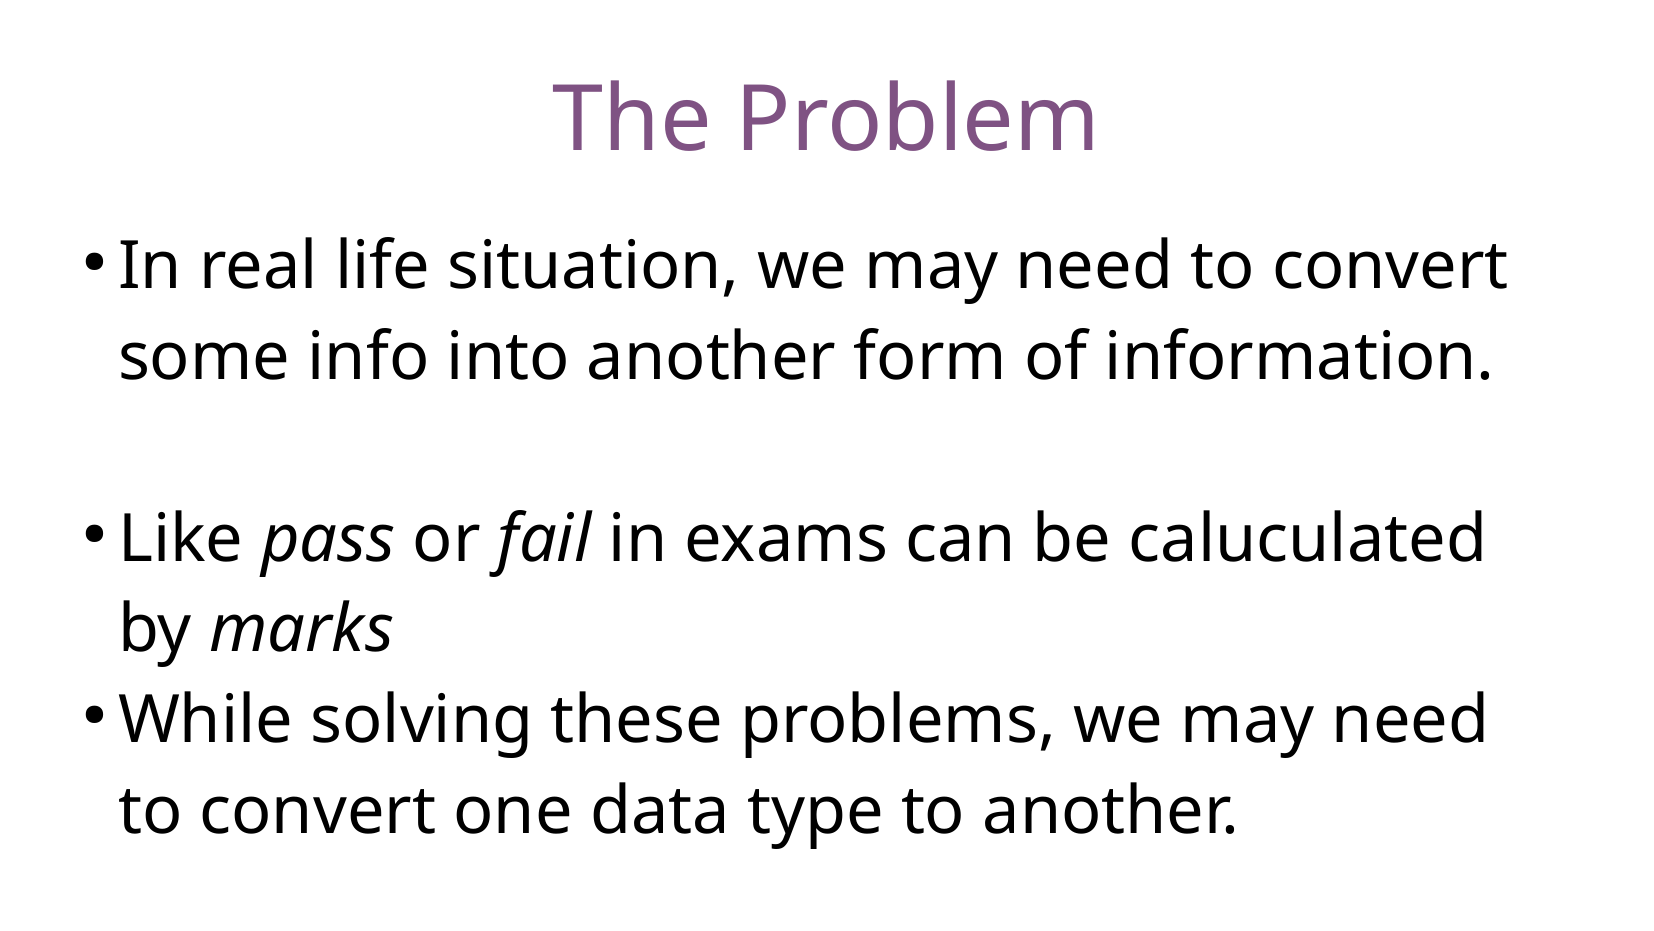

# The Problem
In real life situation, we may need to convert some info into another form of information.
Like pass or fail in exams can be caluculated by marks
While solving these problems, we may need to convert one data type to another.